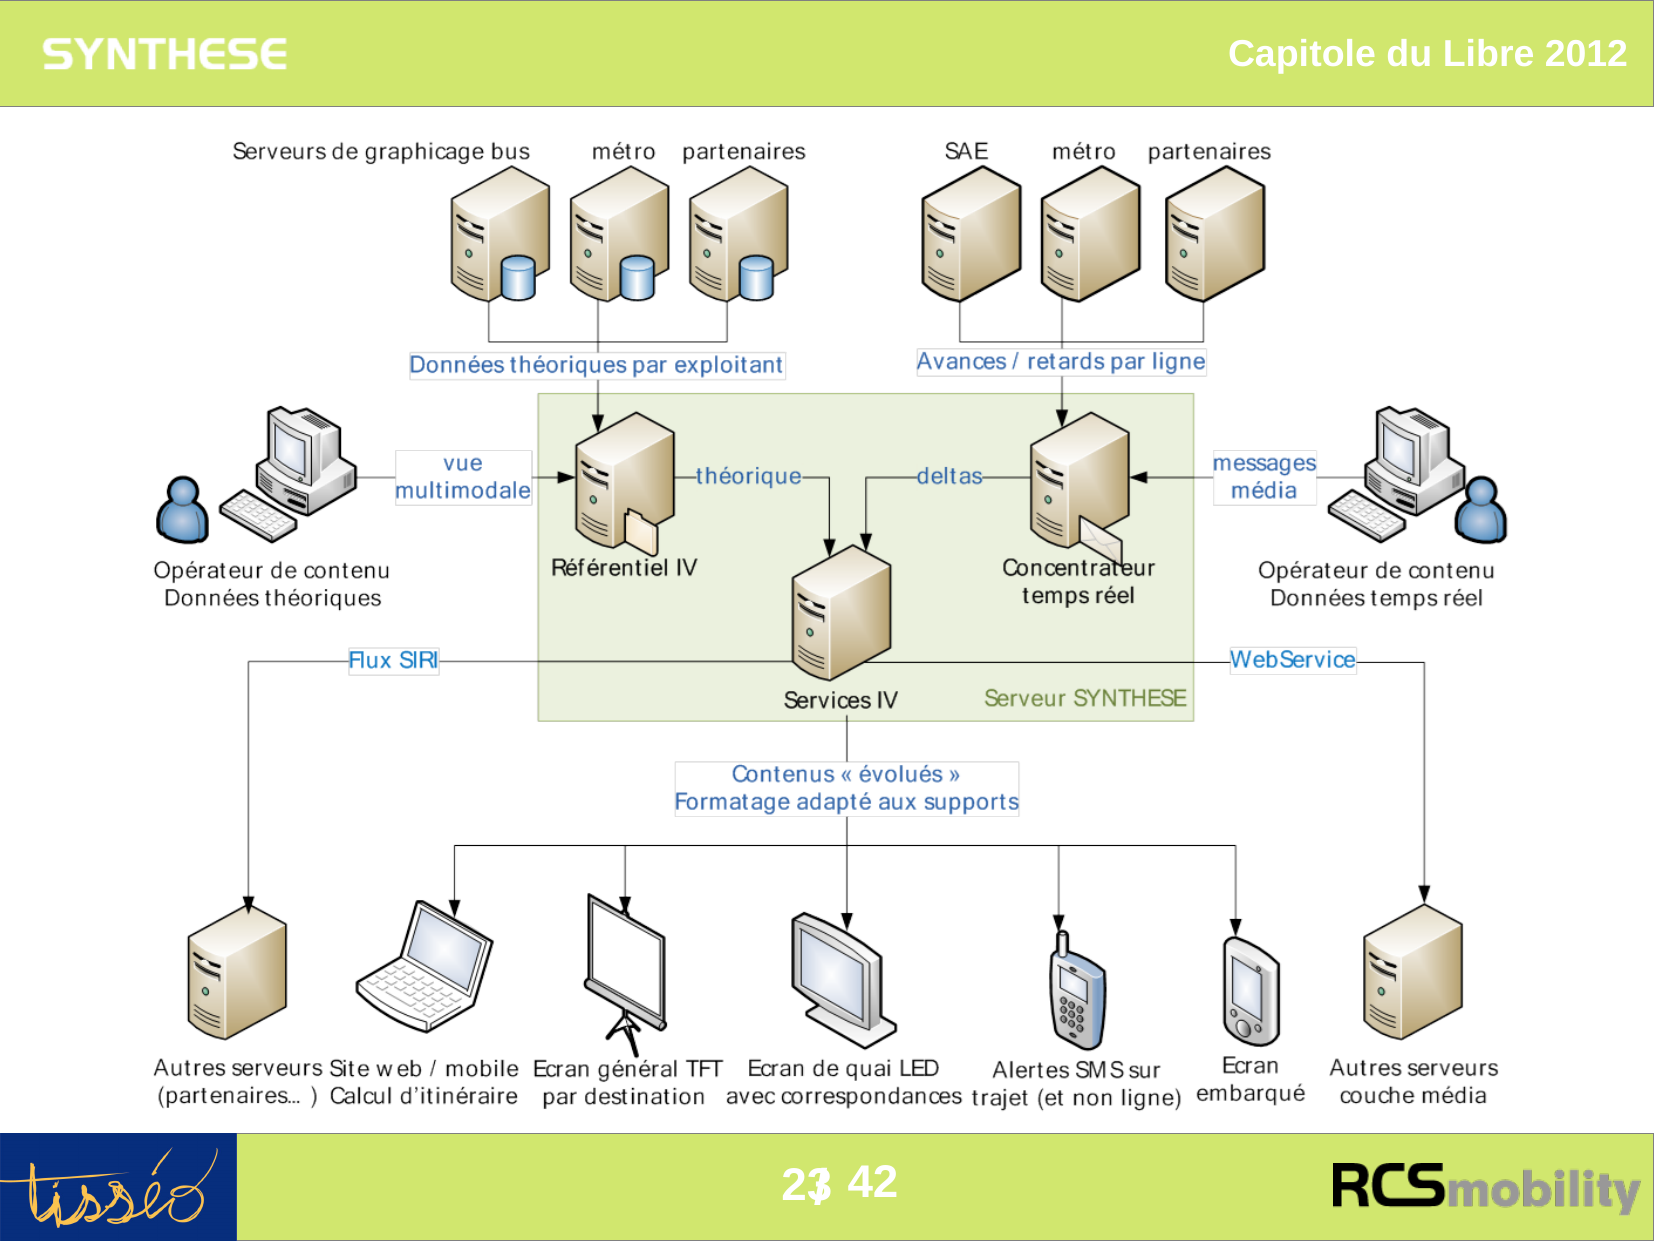

Capitole du Libre 2012
23
/
42